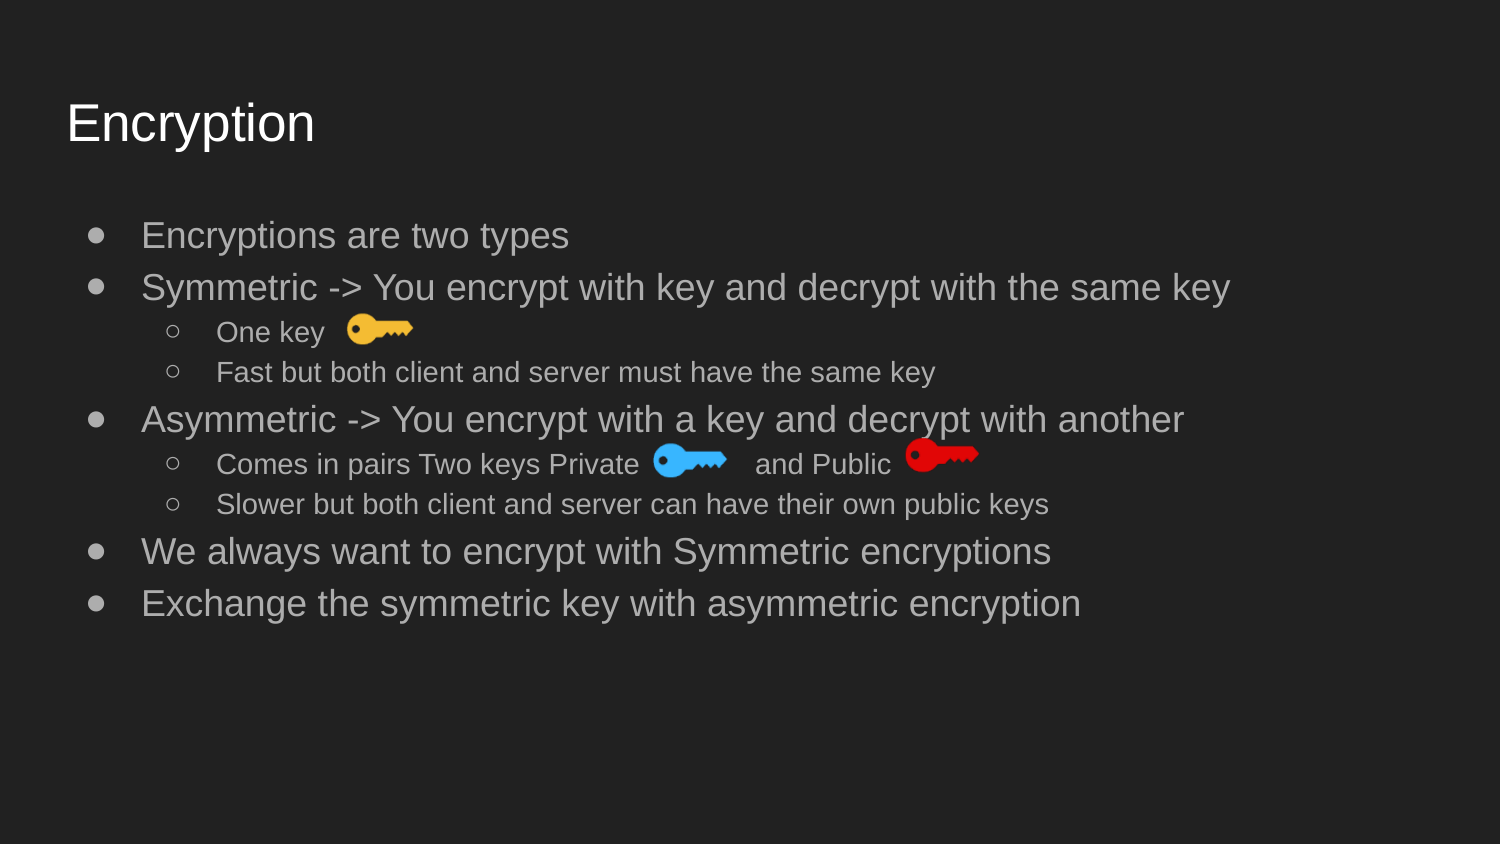

# Encryption
Encryptions are two types
Symmetric -> You encrypt with key and decrypt with the same key
One key
Fast but both client and server must have the same key
Asymmetric -> You encrypt with a key and decrypt with another
Comes in pairs Two keys Private and Public
Slower but both client and server can have their own public keys
We always want to encrypt with Symmetric encryptions
Exchange the symmetric key with asymmetric encryption